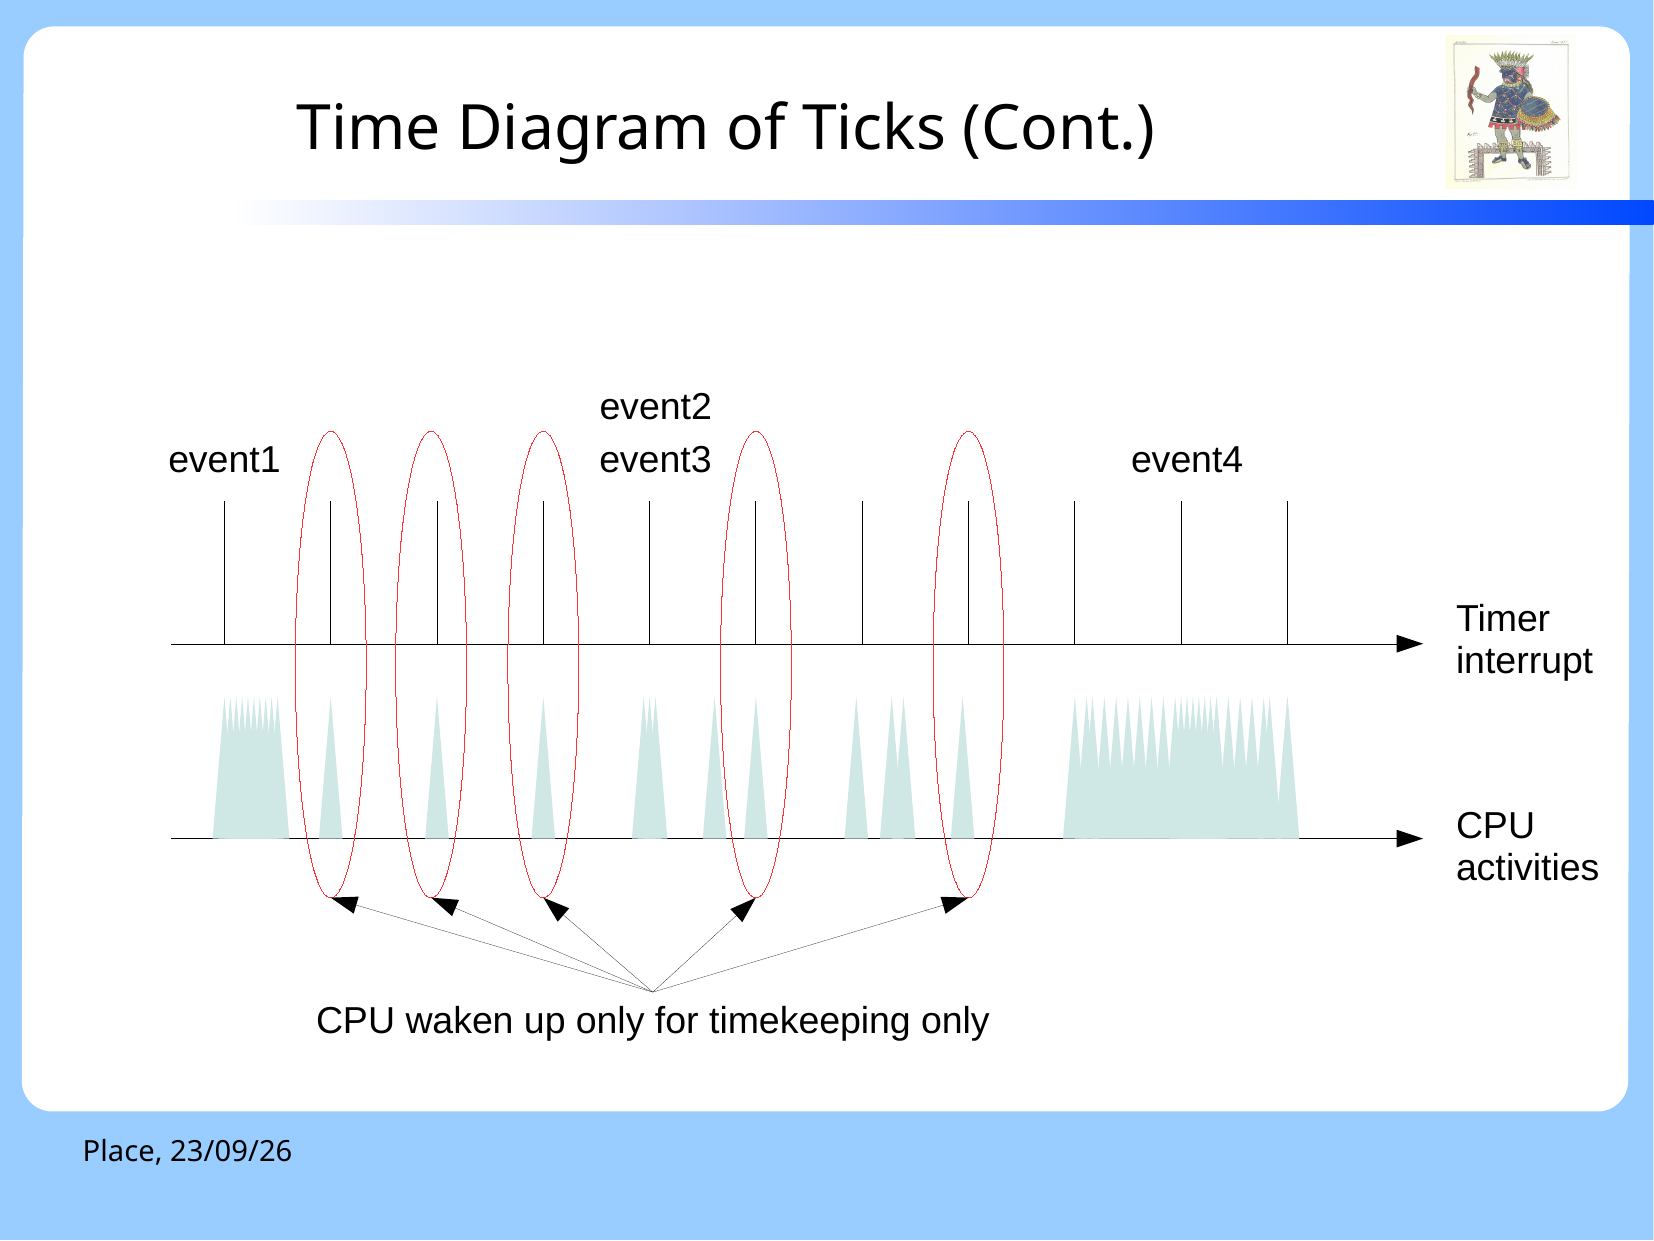

# Time Diagram of Ticks (Cont.)
event2
event1
event3
event4
Timer
interrupt
CPU
activities
CPU waken up only for timekeeping only